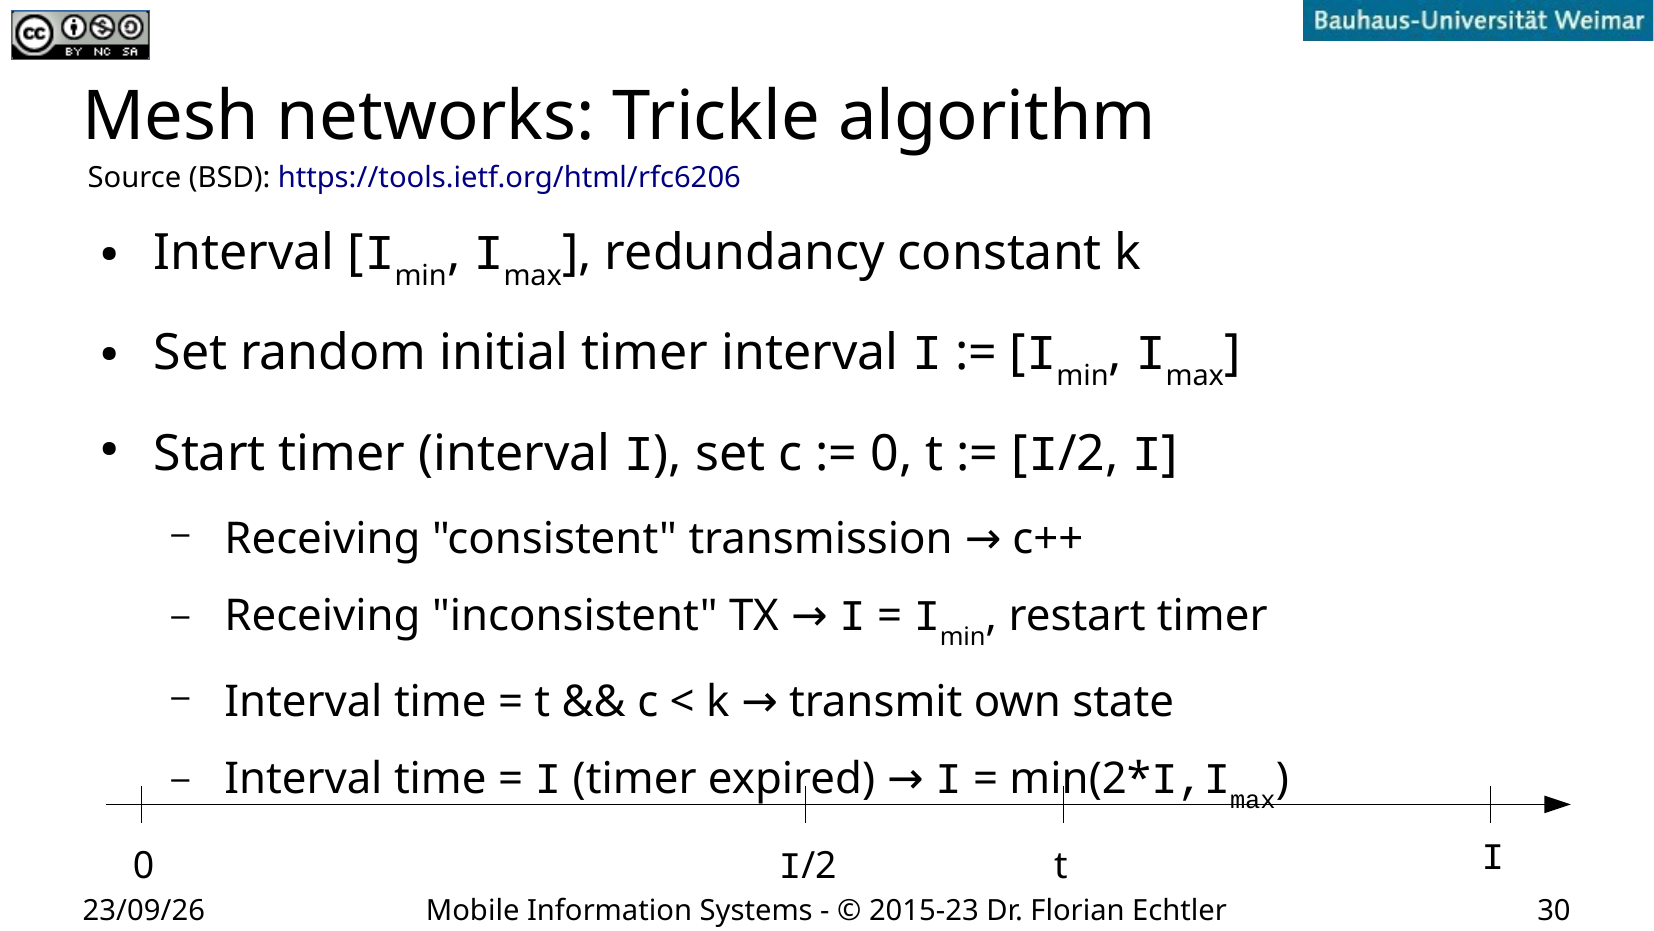

# Mesh networks: Trickle algorithm
Source (BSD): https://tools.ietf.org/html/rfc6206
Interval [Imin, Imax], redundancy constant k
Set random initial timer interval I := [Imin, Imax]
Start timer (interval I), set c := 0, t := [I/2, I]
Receiving "consistent" transmission → c++
Receiving "inconsistent" TX → I = Imin, restart timer
Interval time = t && c < k → transmit own state
Interval time = I (timer expired) → I = min(2*I,Imax)
0
I/2
t
I
Mobile Information Systems - © 2015-23 Dr. Florian Echtler
30